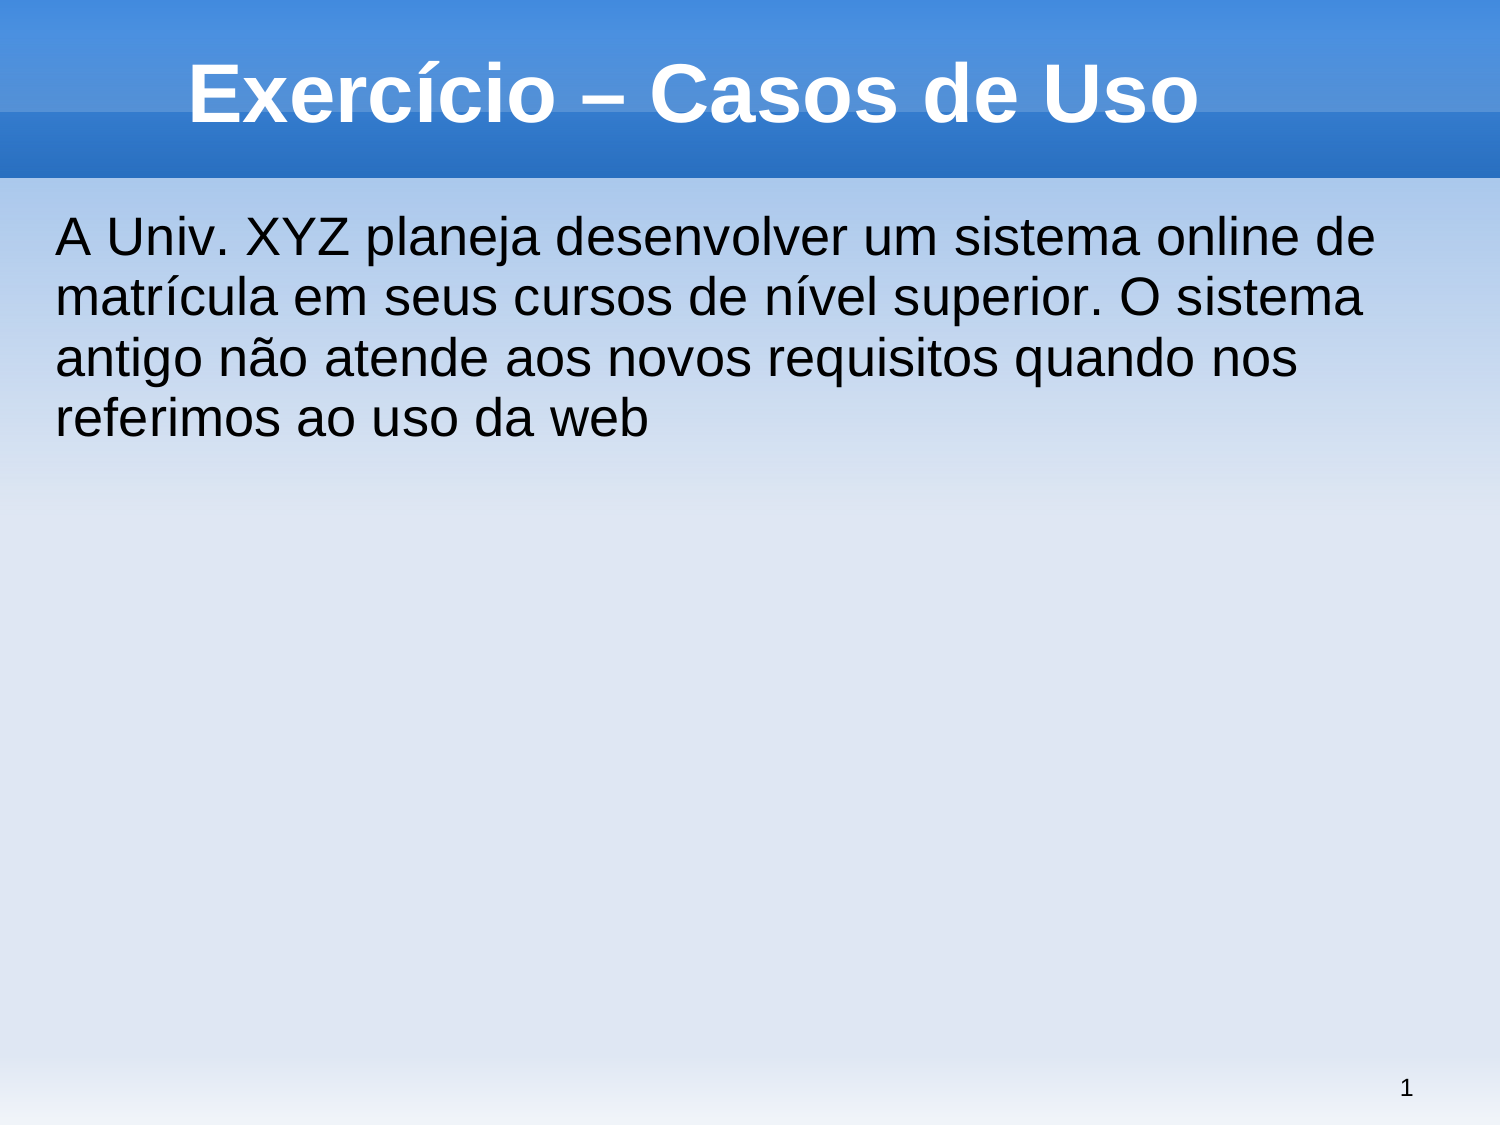

# Exercício – Casos de Uso
A Univ. XYZ planeja desenvolver um sistema online de matrícula em seus cursos de nível superior. O sistema antigo não atende aos novos requisitos quando nos referimos ao uso da web